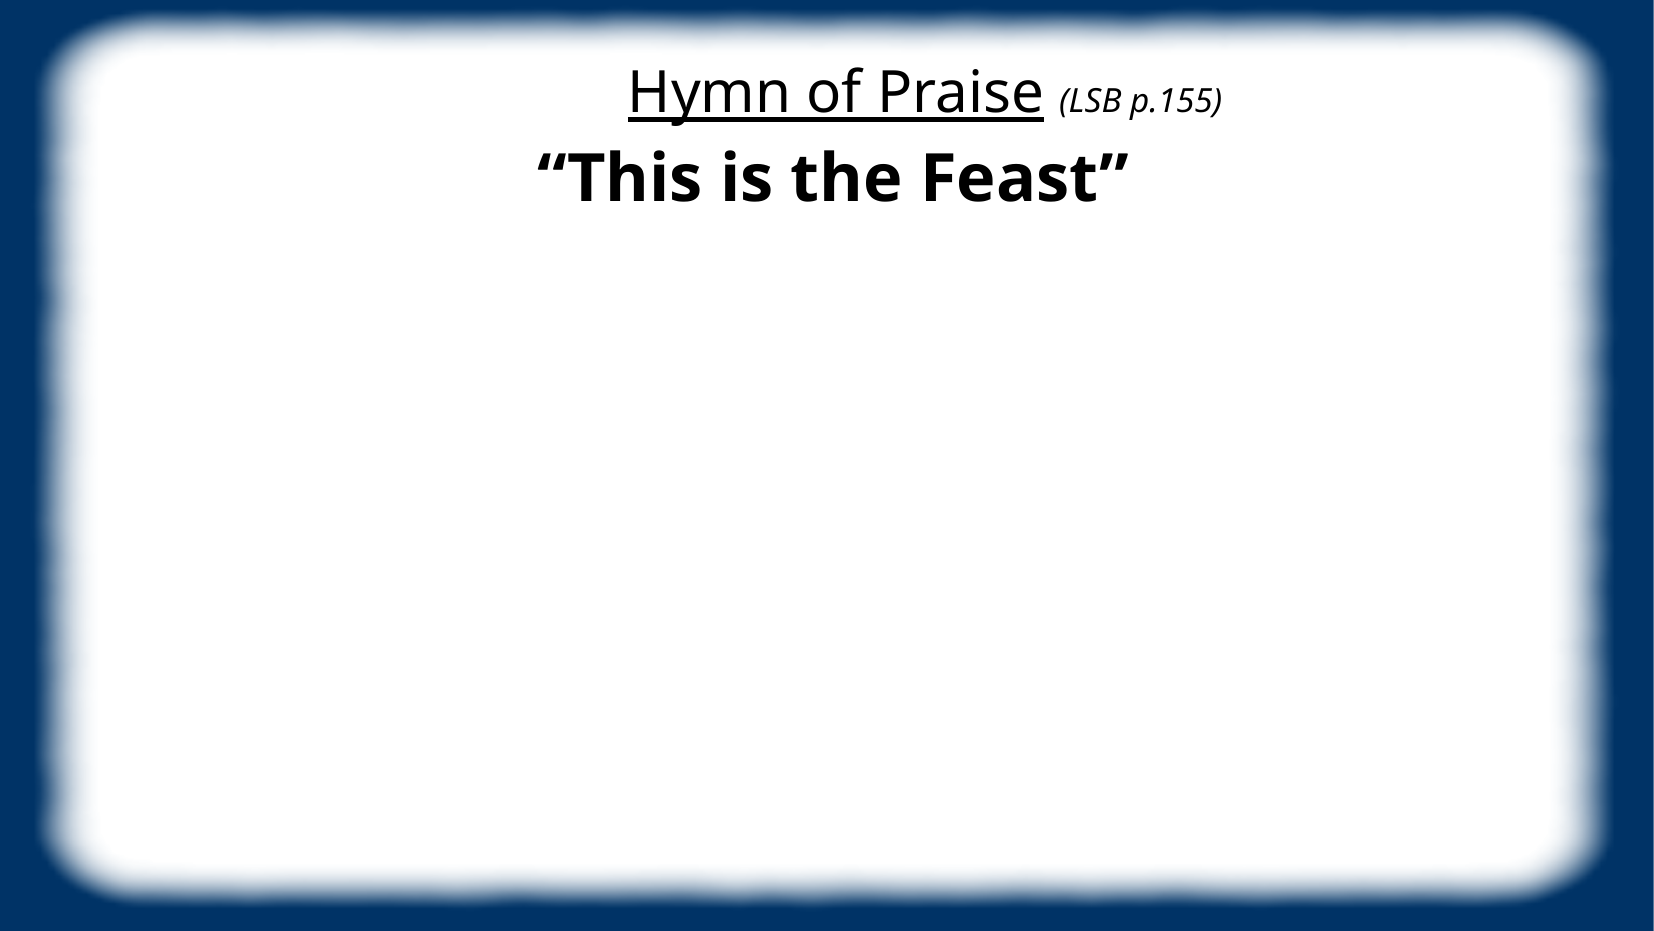

Hymn of Praise (LSB p.155)
“This is the Feast”